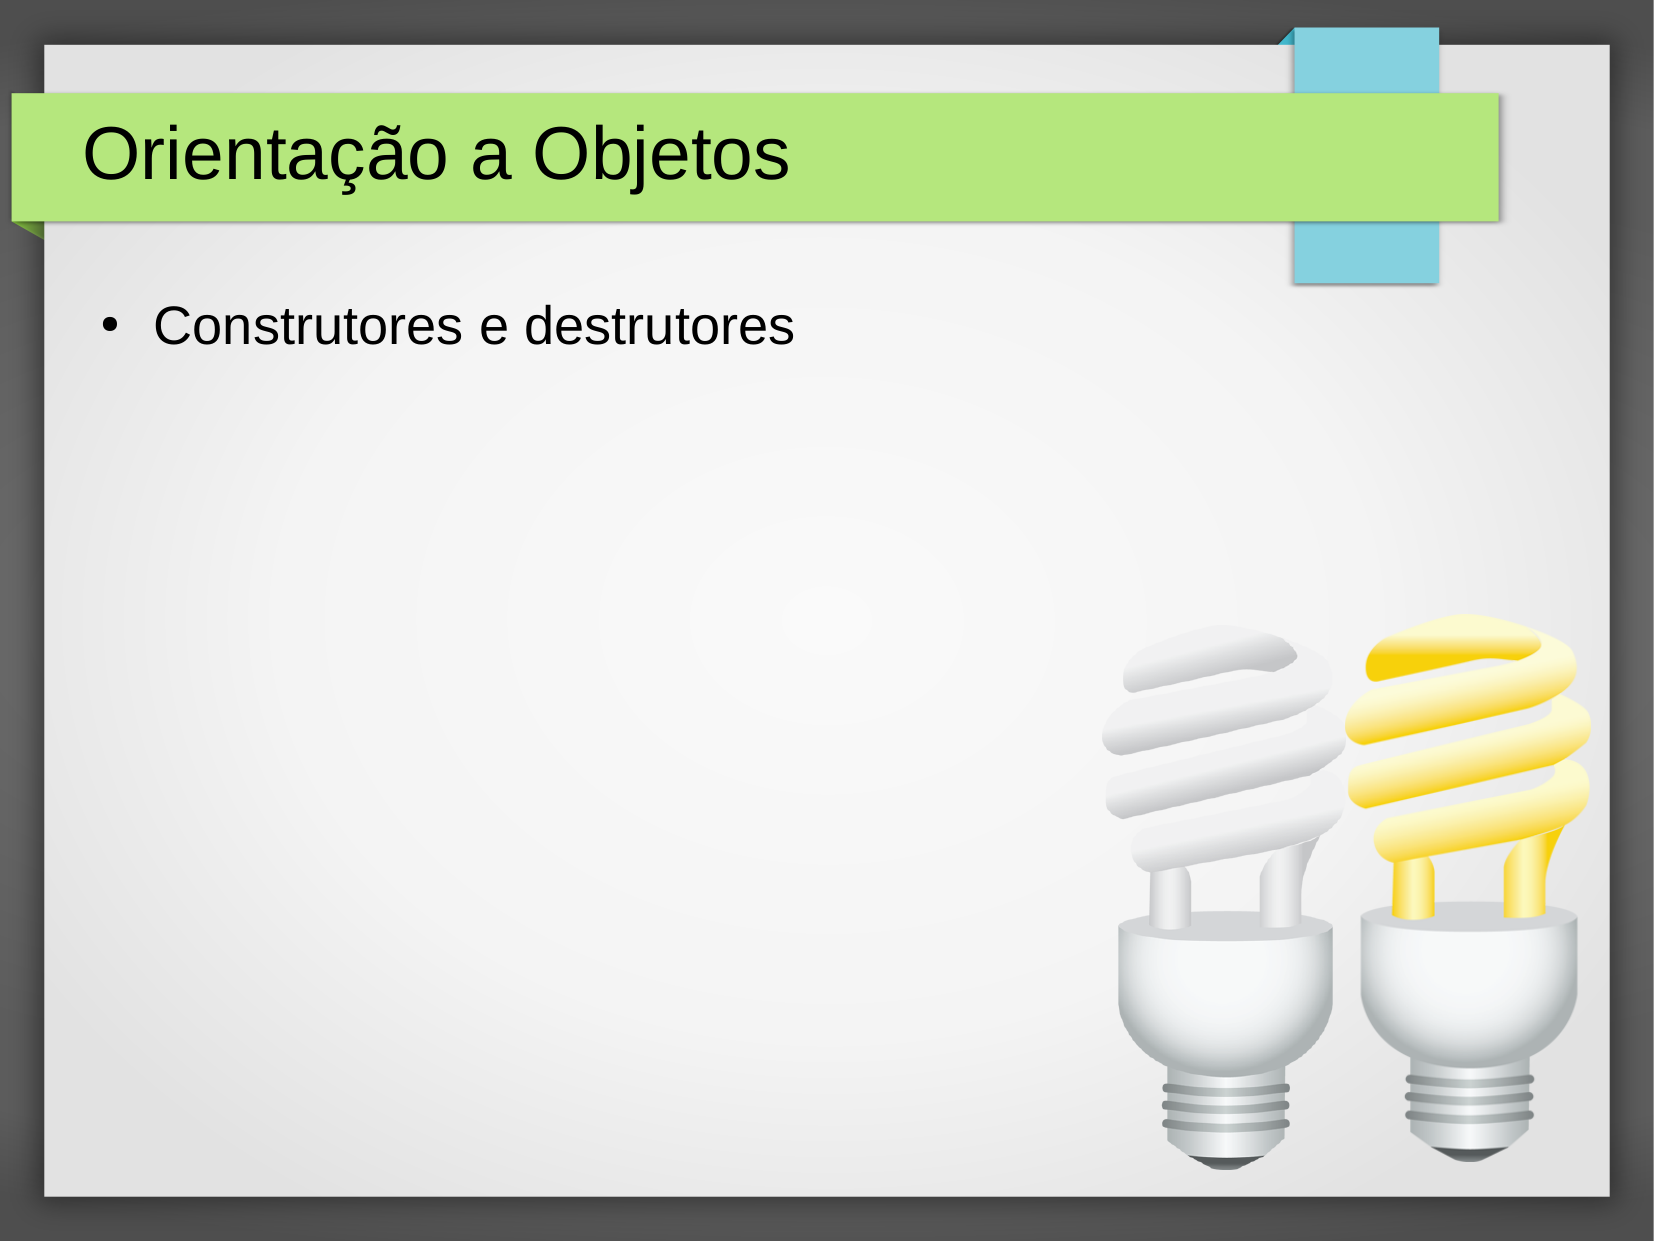

# Orientação a Objetos
Construtores e destrutores